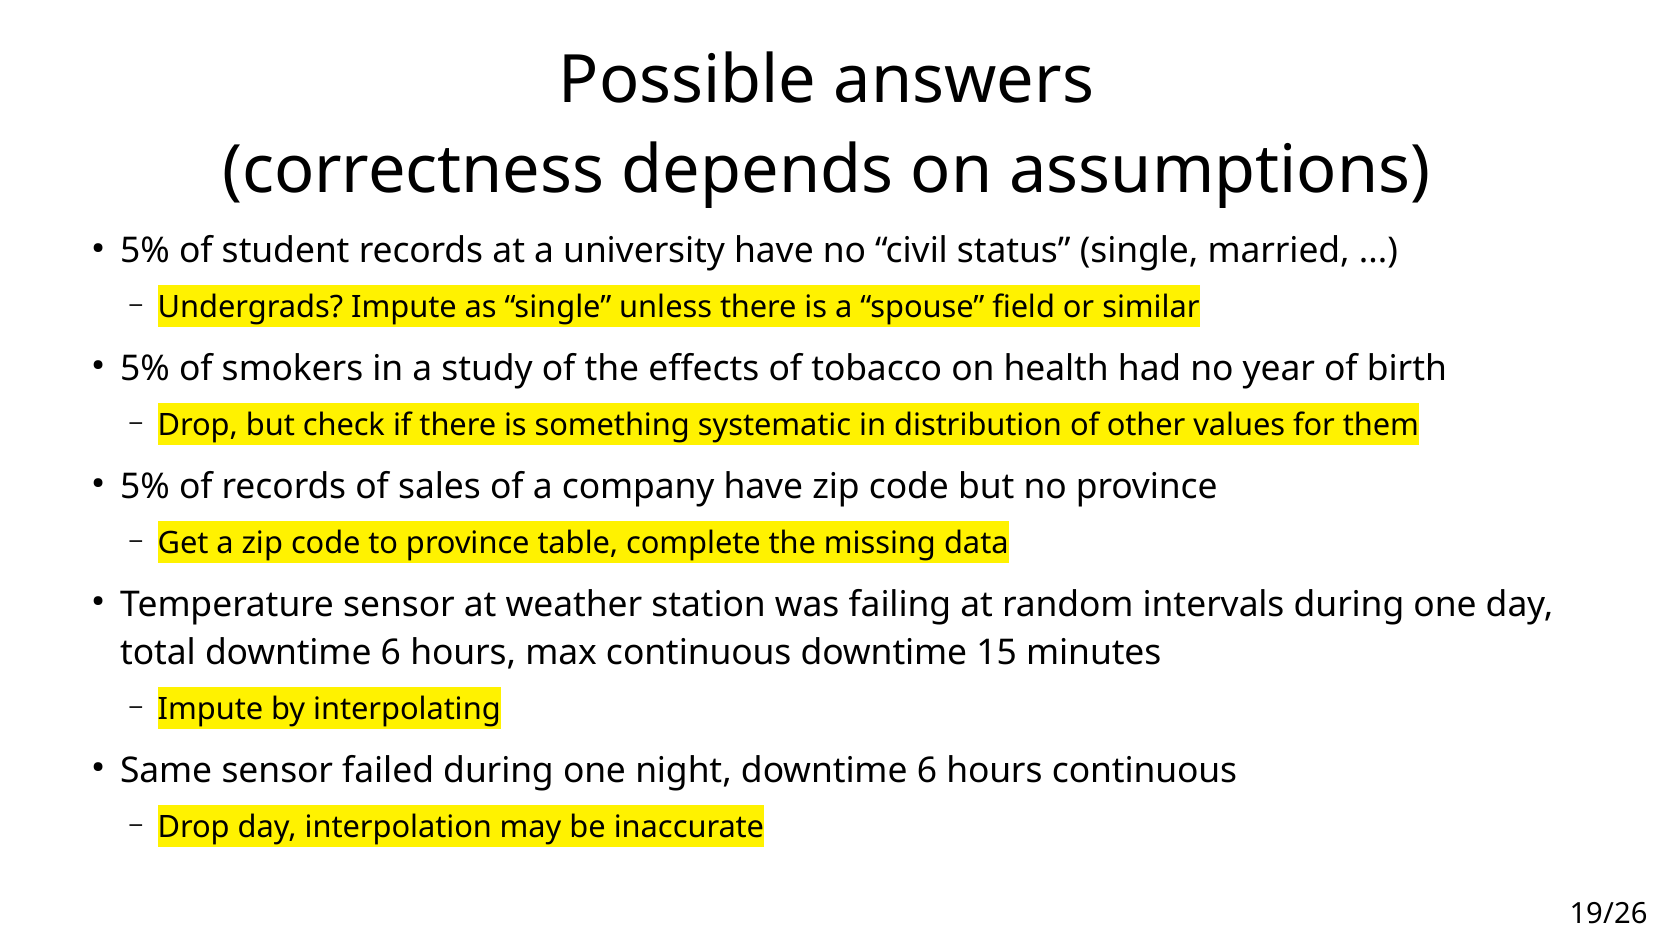

# Possible answers (correctness depends on assumptions)
5% of student records at a university have no “civil status” (single, married, ...)
Undergrads? Impute as “single” unless there is a “spouse” field or similar
5% of smokers in a study of the effects of tobacco on health had no year of birth
Drop, but check if there is something systematic in distribution of other values for them
5% of records of sales of a company have zip code but no province
Get a zip code to province table, complete the missing data
Temperature sensor at weather station was failing at random intervals during one day, total downtime 6 hours, max continuous downtime 15 minutes
Impute by interpolating
Same sensor failed during one night, downtime 6 hours continuous
Drop day, interpolation may be inaccurate
19